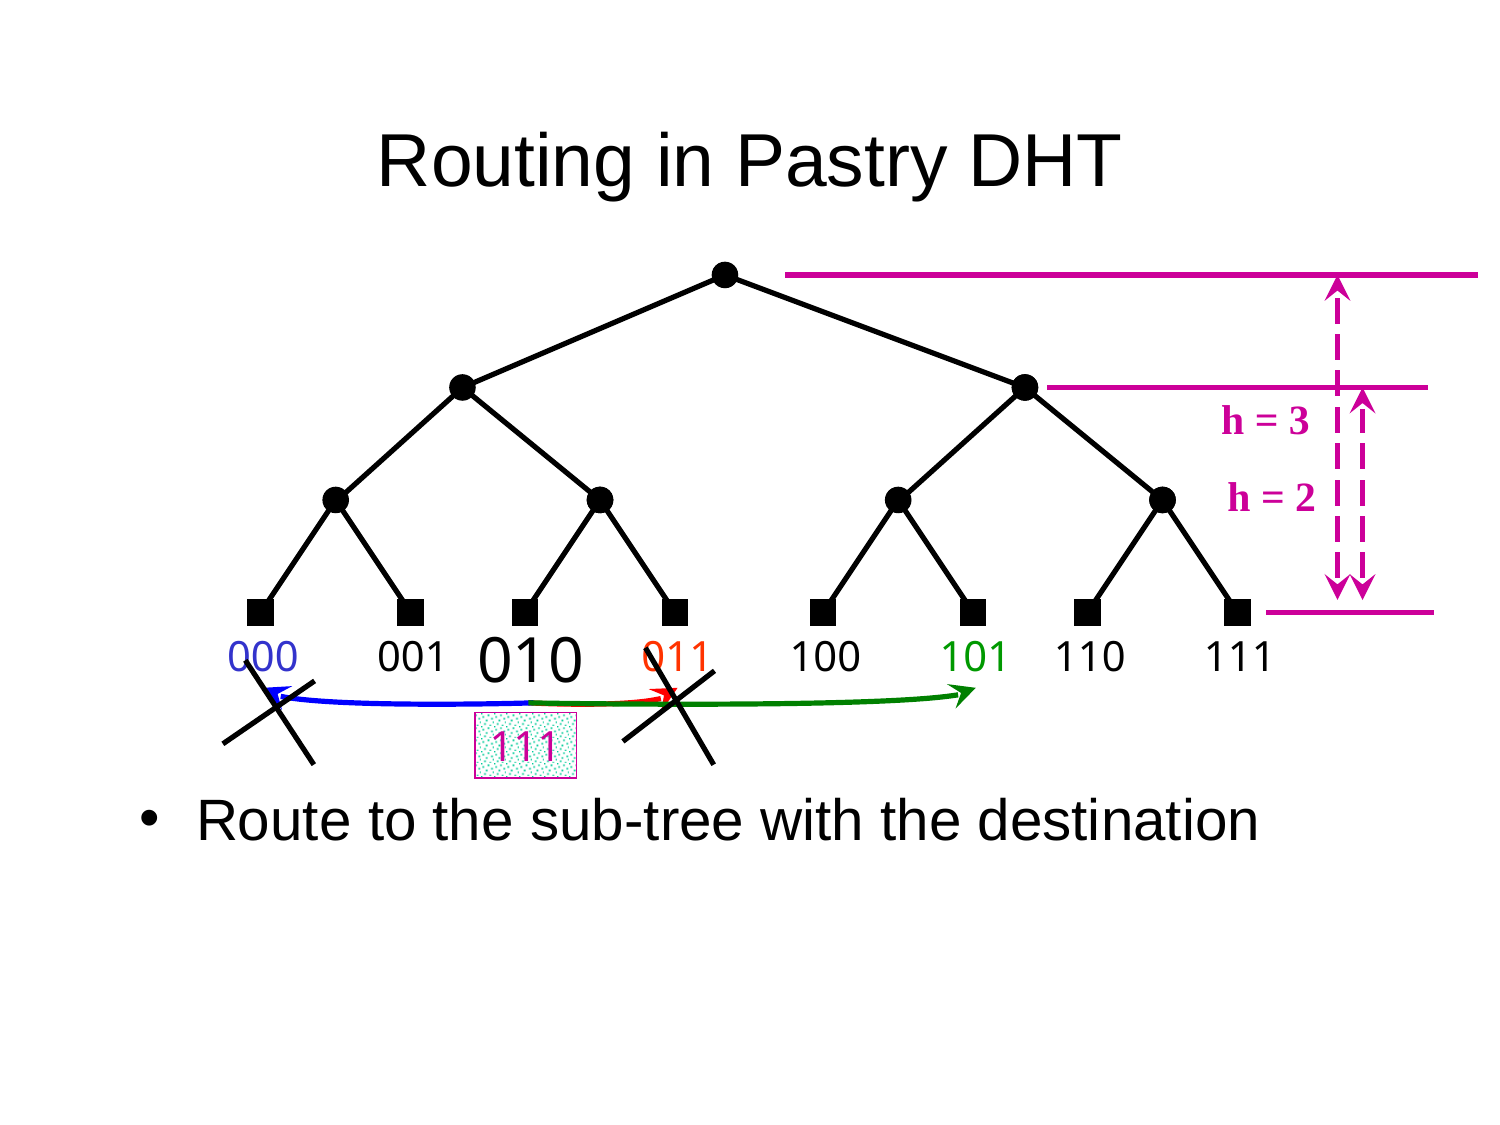

# Routing in Pastry DHT
h = 3
h = 2
010
000
001
011
100
101
110
111
111
Route to the sub-tree with the destination